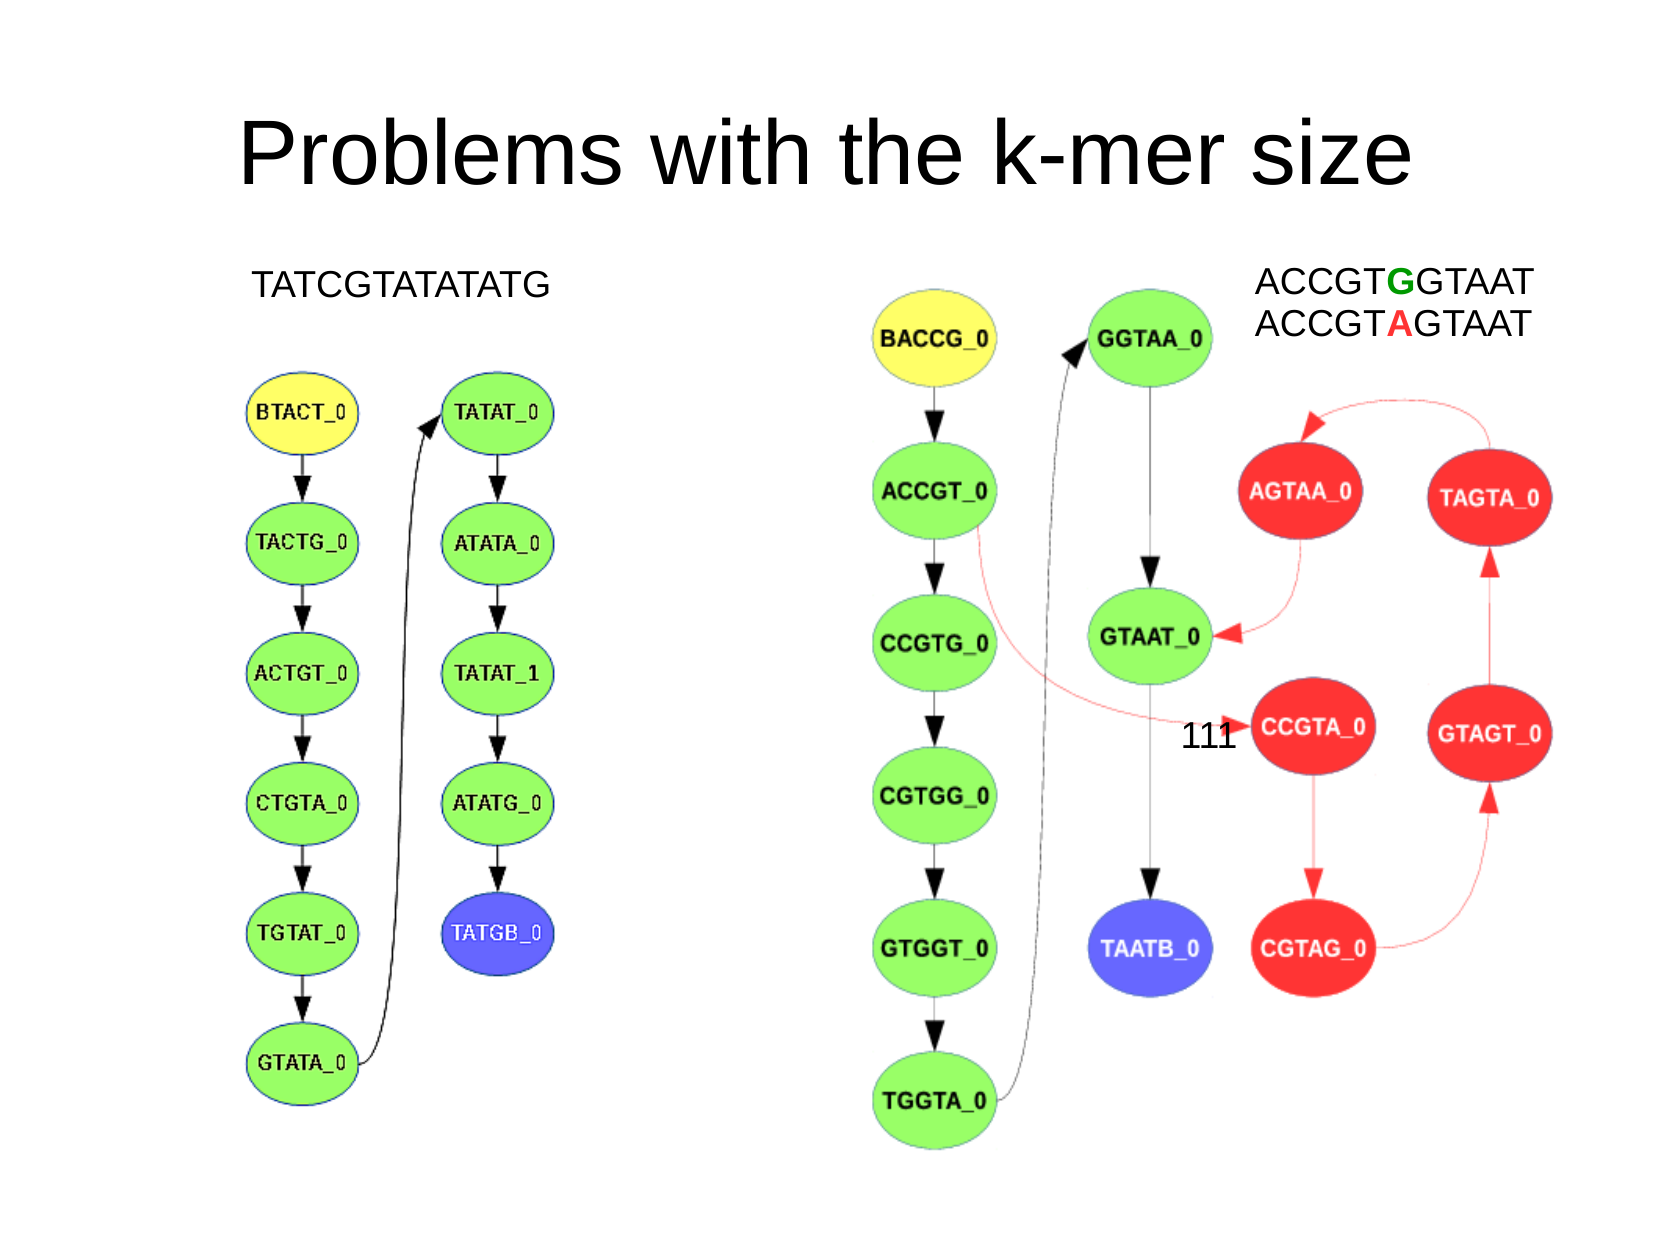

# Problems with the k-mer size
111
ACCGTGGTAAT
ACCGTAGTAAT
TATCGTATATATG